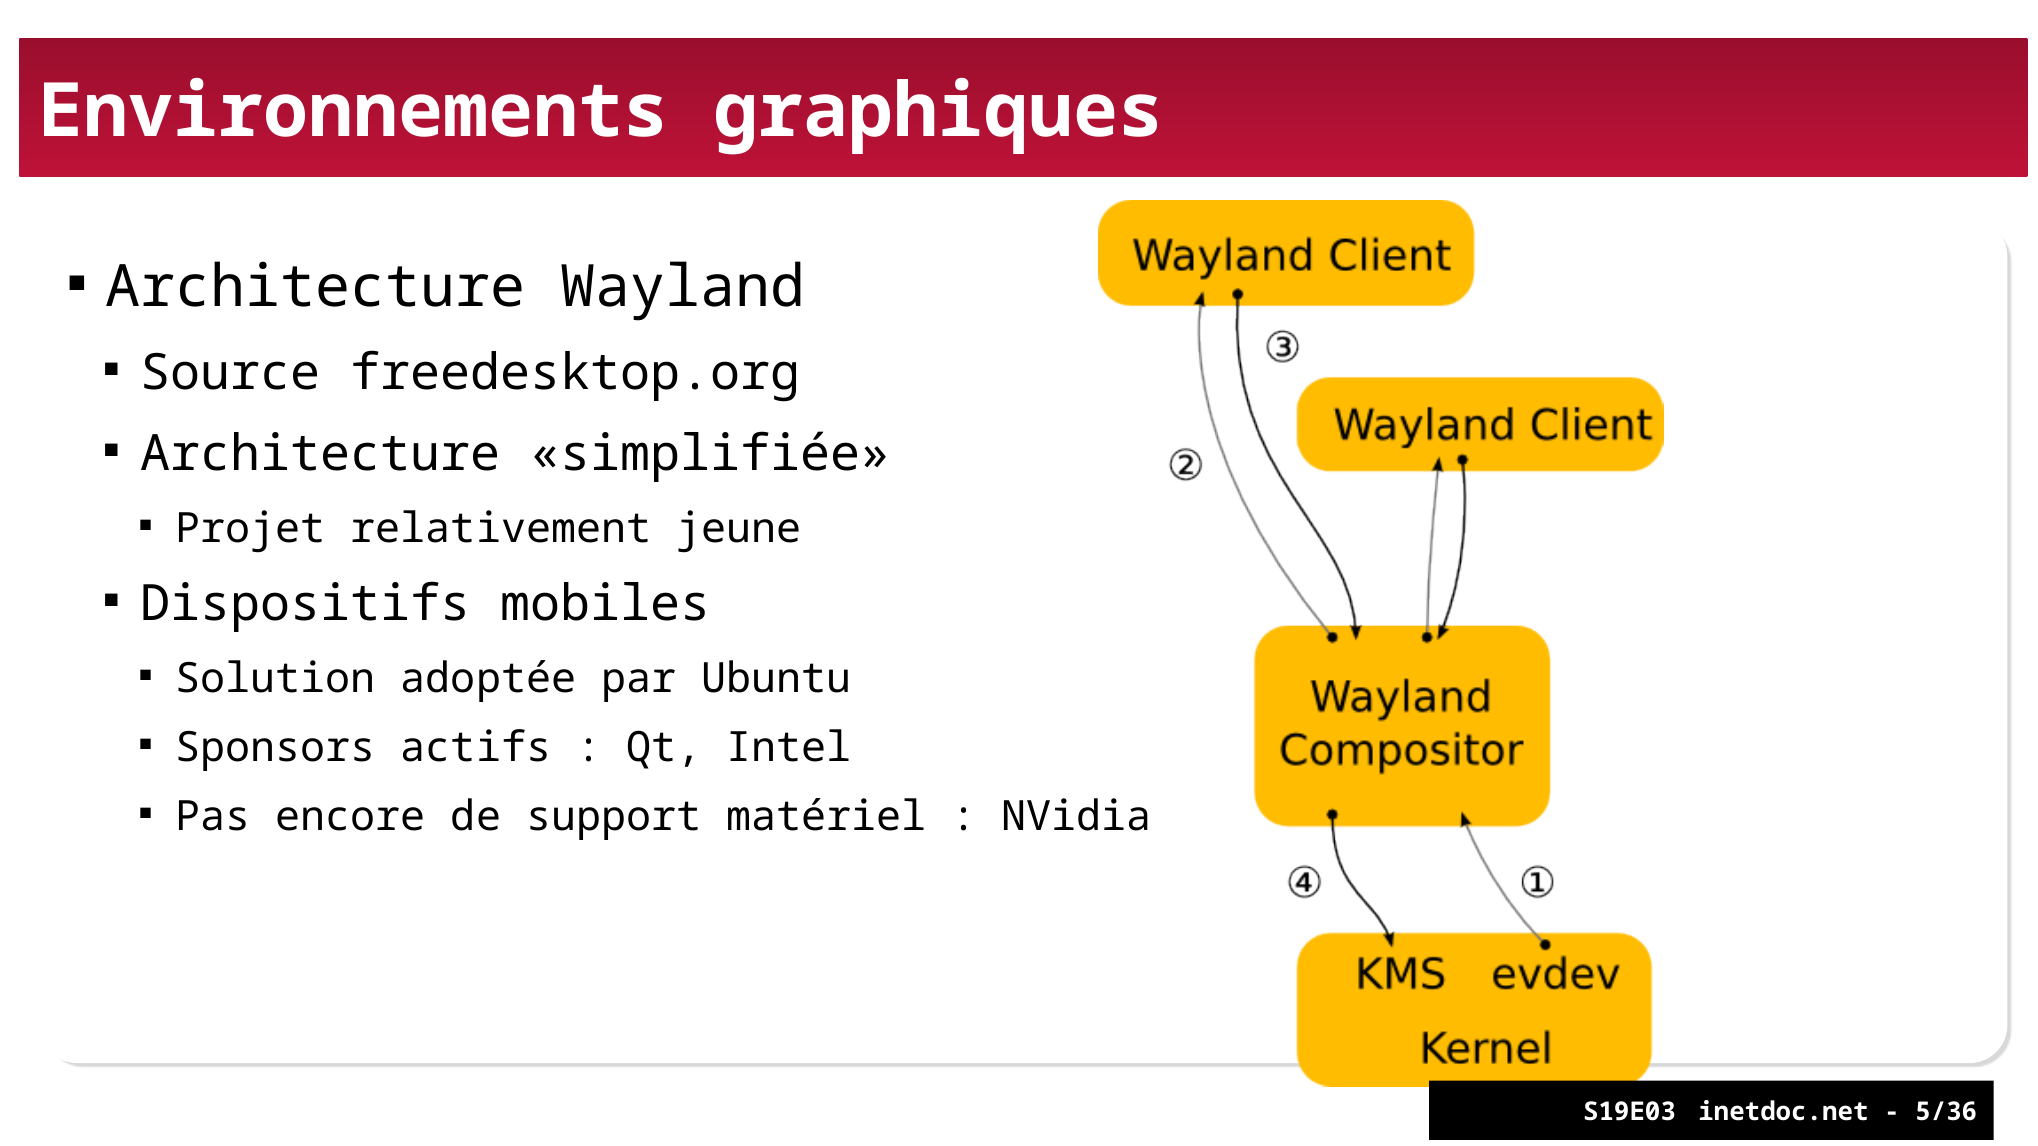

Environnements graphiques
Architecture Wayland
Source freedesktop.org
Architecture «simplifiée»
Projet relativement jeune
Dispositifs mobiles
Solution adoptée par Ubuntu
Sponsors actifs : Qt, Intel
Pas encore de support matériel : NVidia
S19E03	inetdoc.net - /36